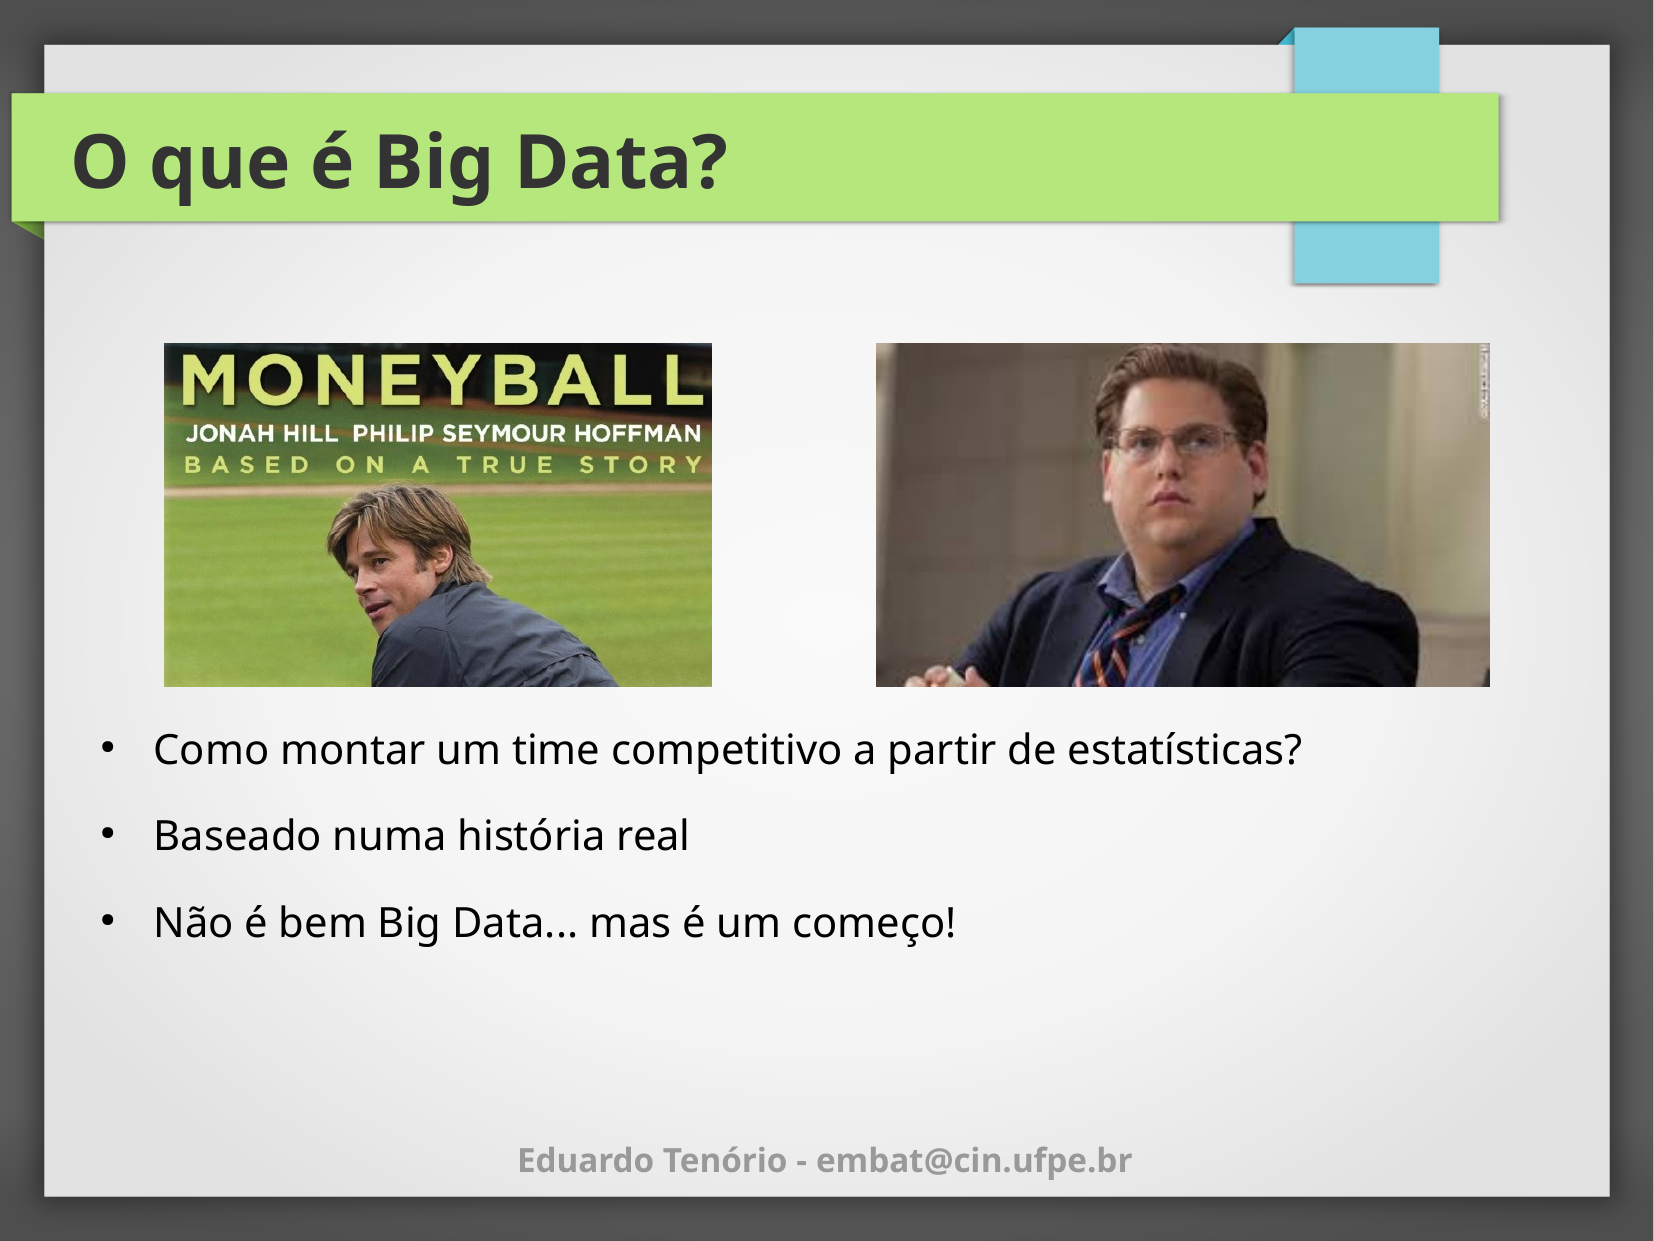

# O que é Big Data?
Como montar um time competitivo a partir de estatísticas?
Baseado numa história real
Não é bem Big Data... mas é um começo!
Eduardo Tenório - embat@cin.ufpe.br